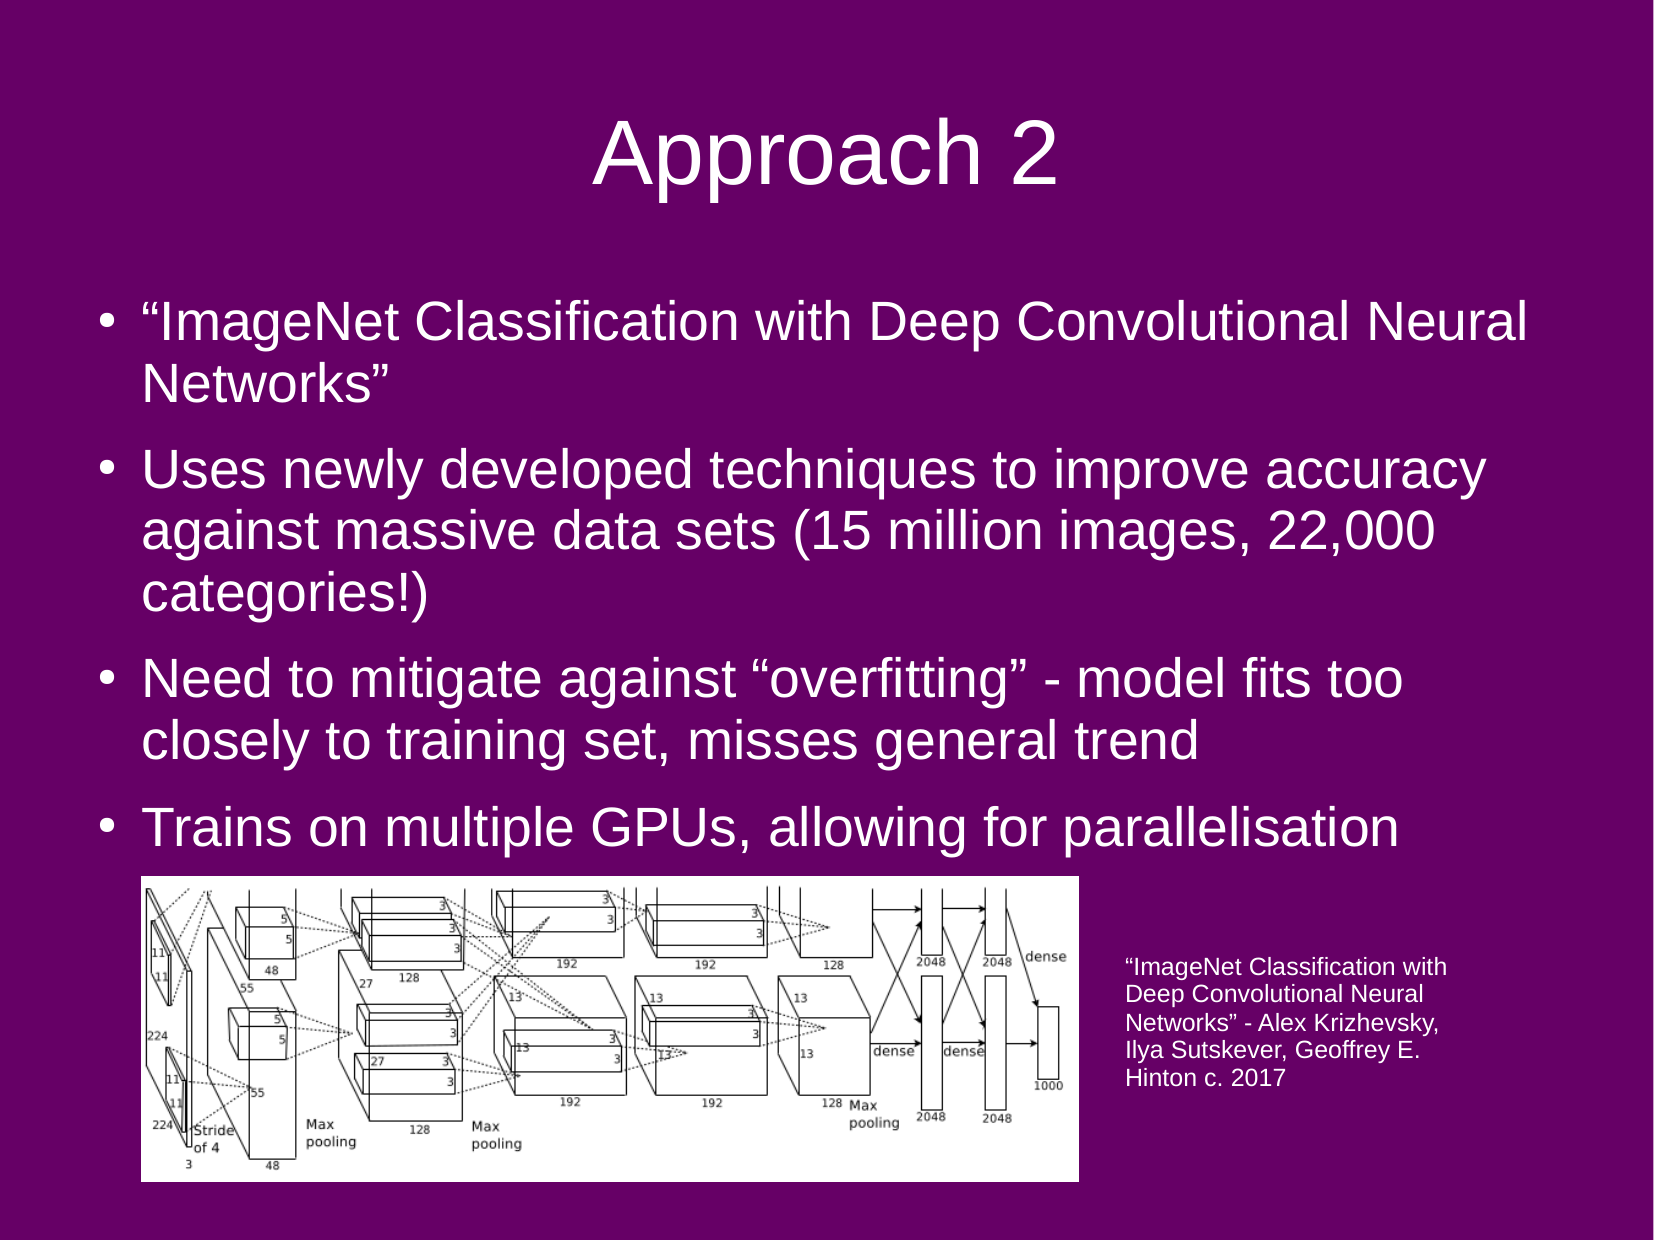

# Approach 2
“ImageNet Classification with Deep Convolutional Neural Networks”
Uses newly developed techniques to improve accuracy against massive data sets (15 million images, 22,000 categories!)
Need to mitigate against “overfitting” - model fits too closely to training set, misses general trend
Trains on multiple GPUs, allowing for parallelisation
“ImageNet Classification with Deep Convolutional Neural Networks” - Alex Krizhevsky, Ilya Sutskever, Geoffrey E. Hinton c. 2017